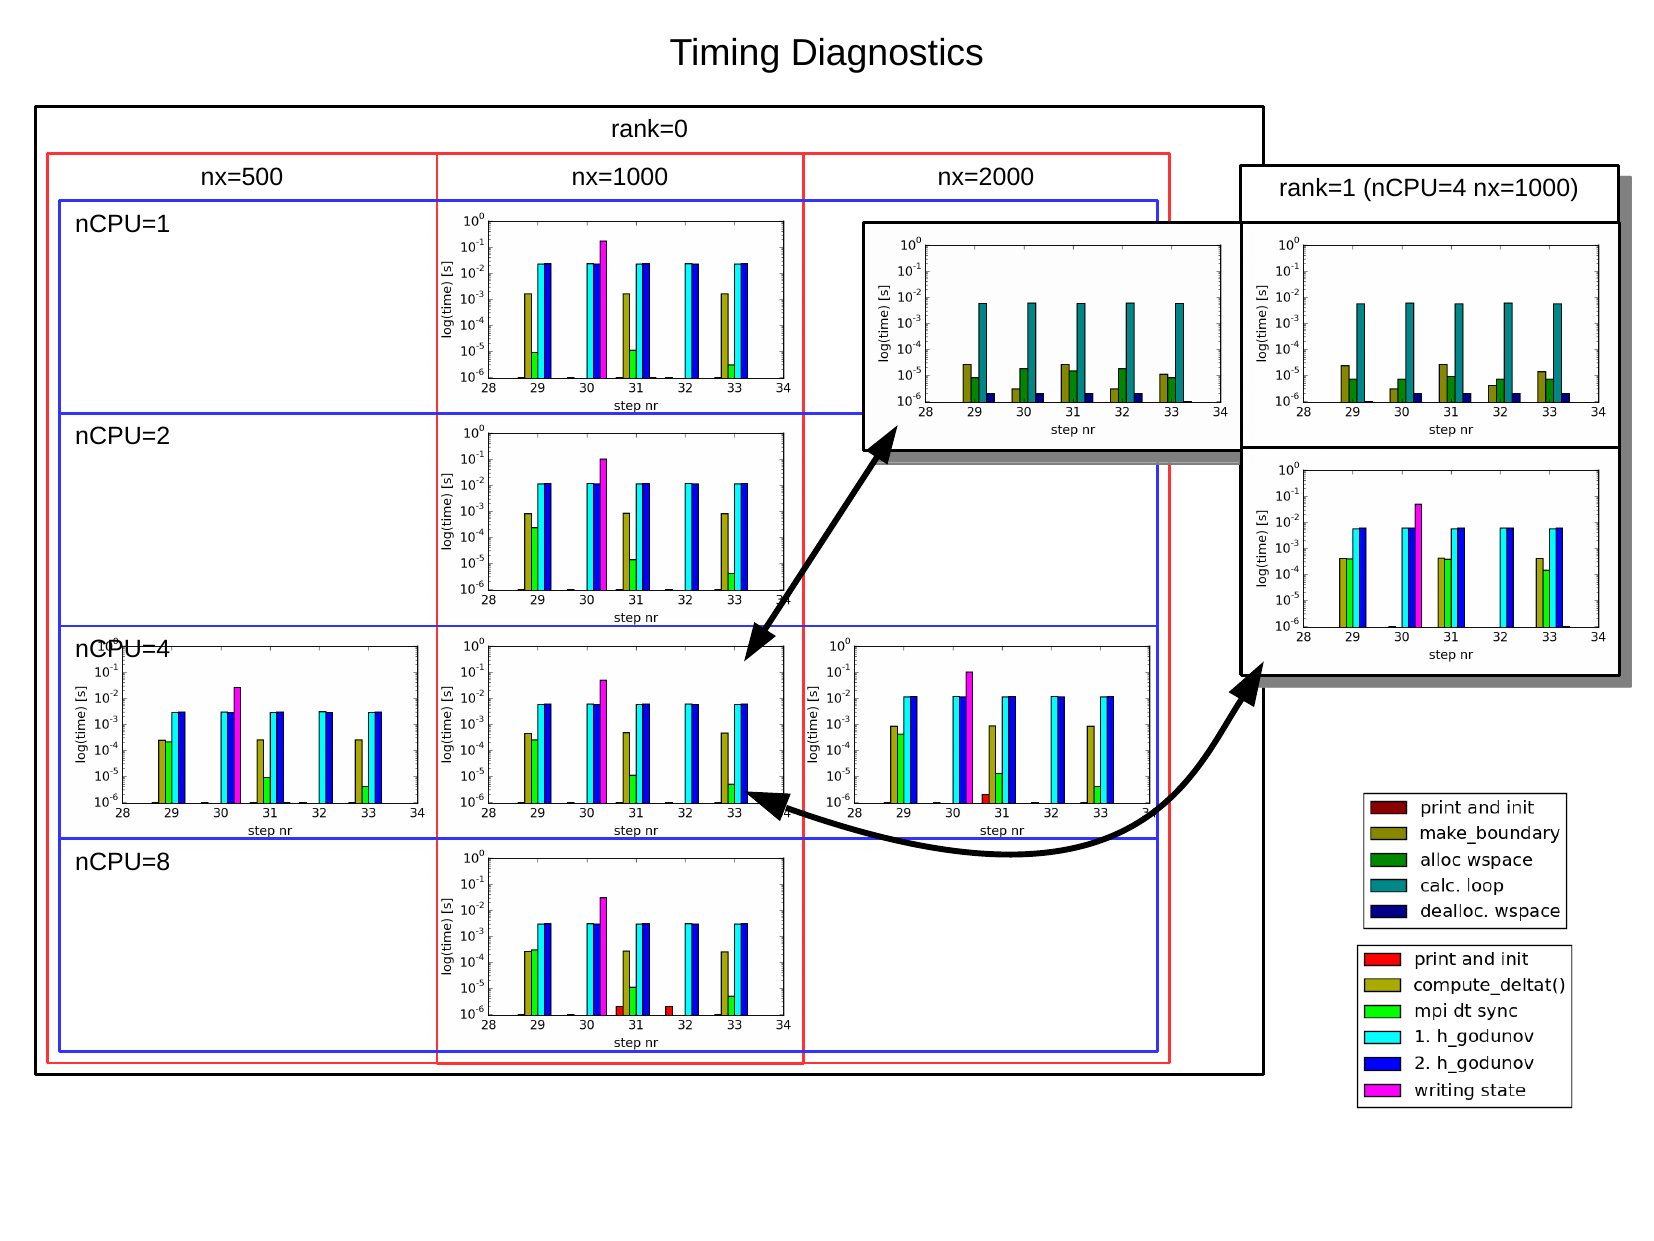

# Timing Diagnostics
rank=0
nx=500
nx=1000
nx=2000
rank=1 (nCPU=4 nx=1000)
nCPU=1
nCPU=2
nCPU=4
nCPU=8